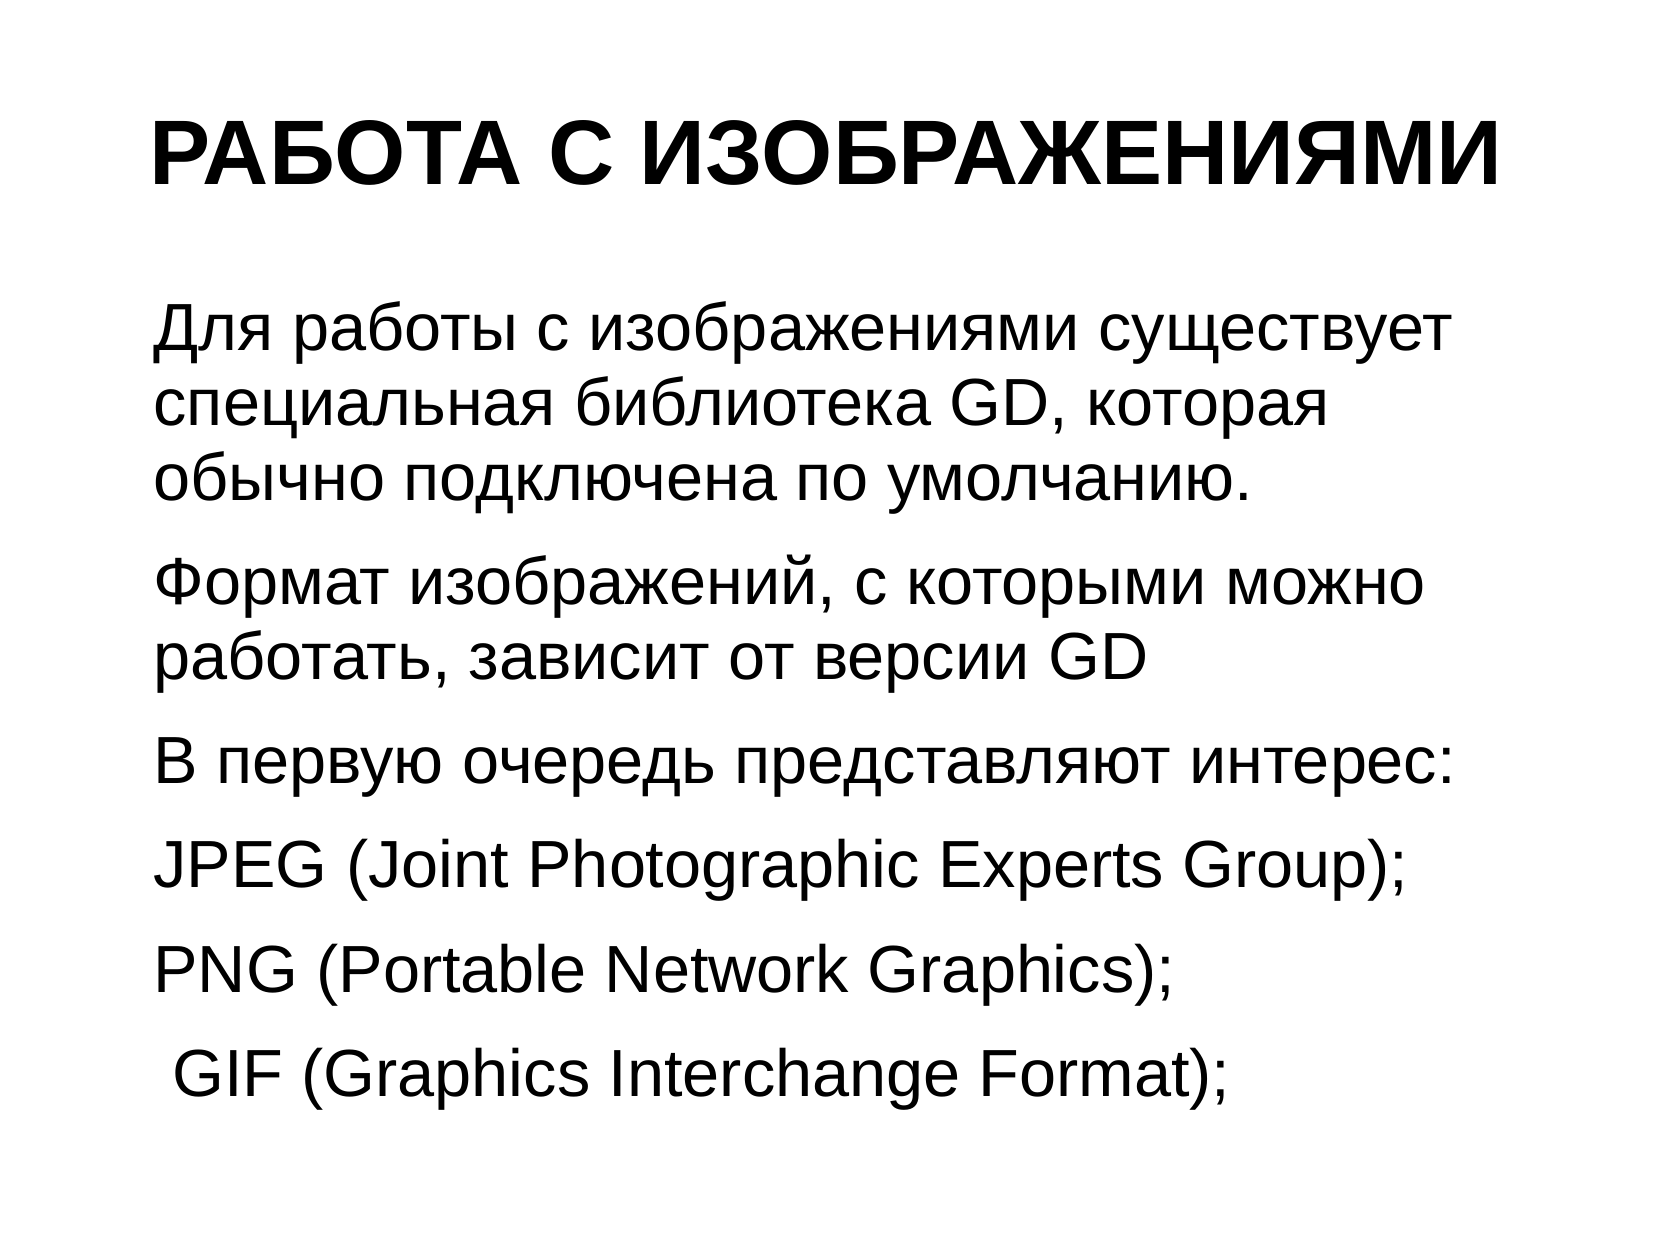

# РАБОТА С ИЗОБРАЖЕНИЯМИ
Для работы с изображениями существует специальная библиотека GD, которая обычно подключена по умолчанию.
Формат изображений, с которыми можно работать, зависит от версии GD
В первую очередь представляют интерес:
JPEG (Joint Photographic Experts Group);
PNG (Portable Network Graphics);
 GIF (Graphics Interchange Format);